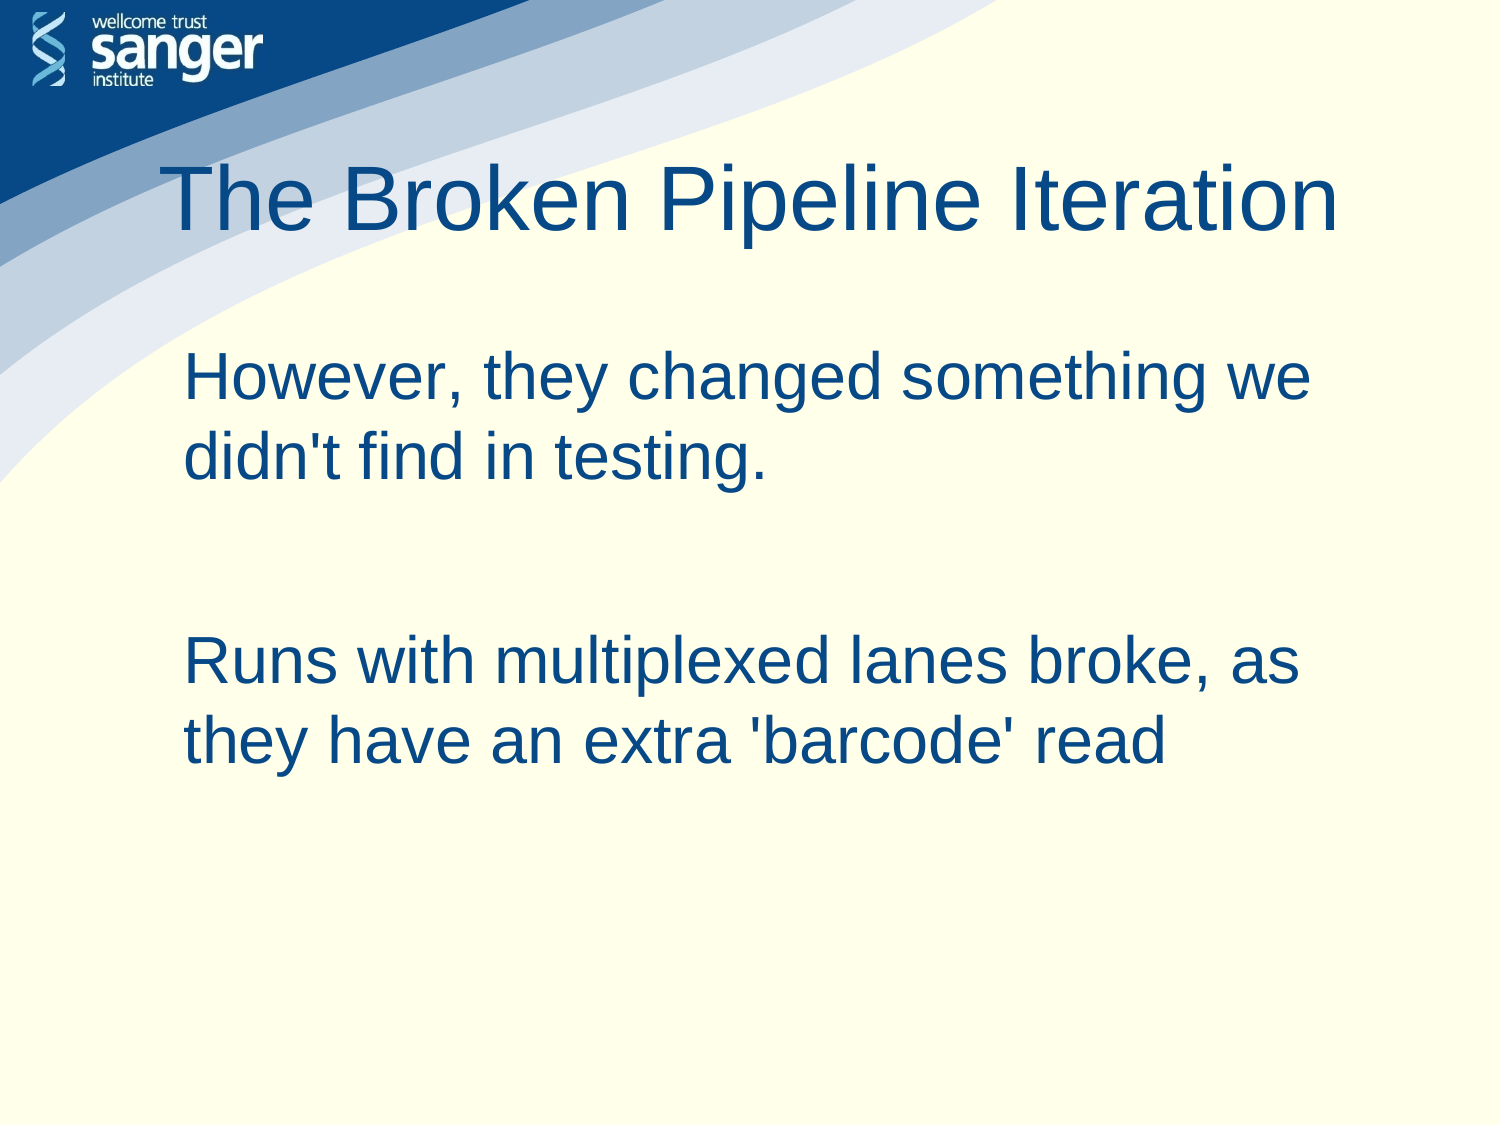

# The Broken Pipeline Iteration
However, they changed something we didn't find in testing.
Runs with multiplexed lanes broke, as they have an extra 'barcode' read